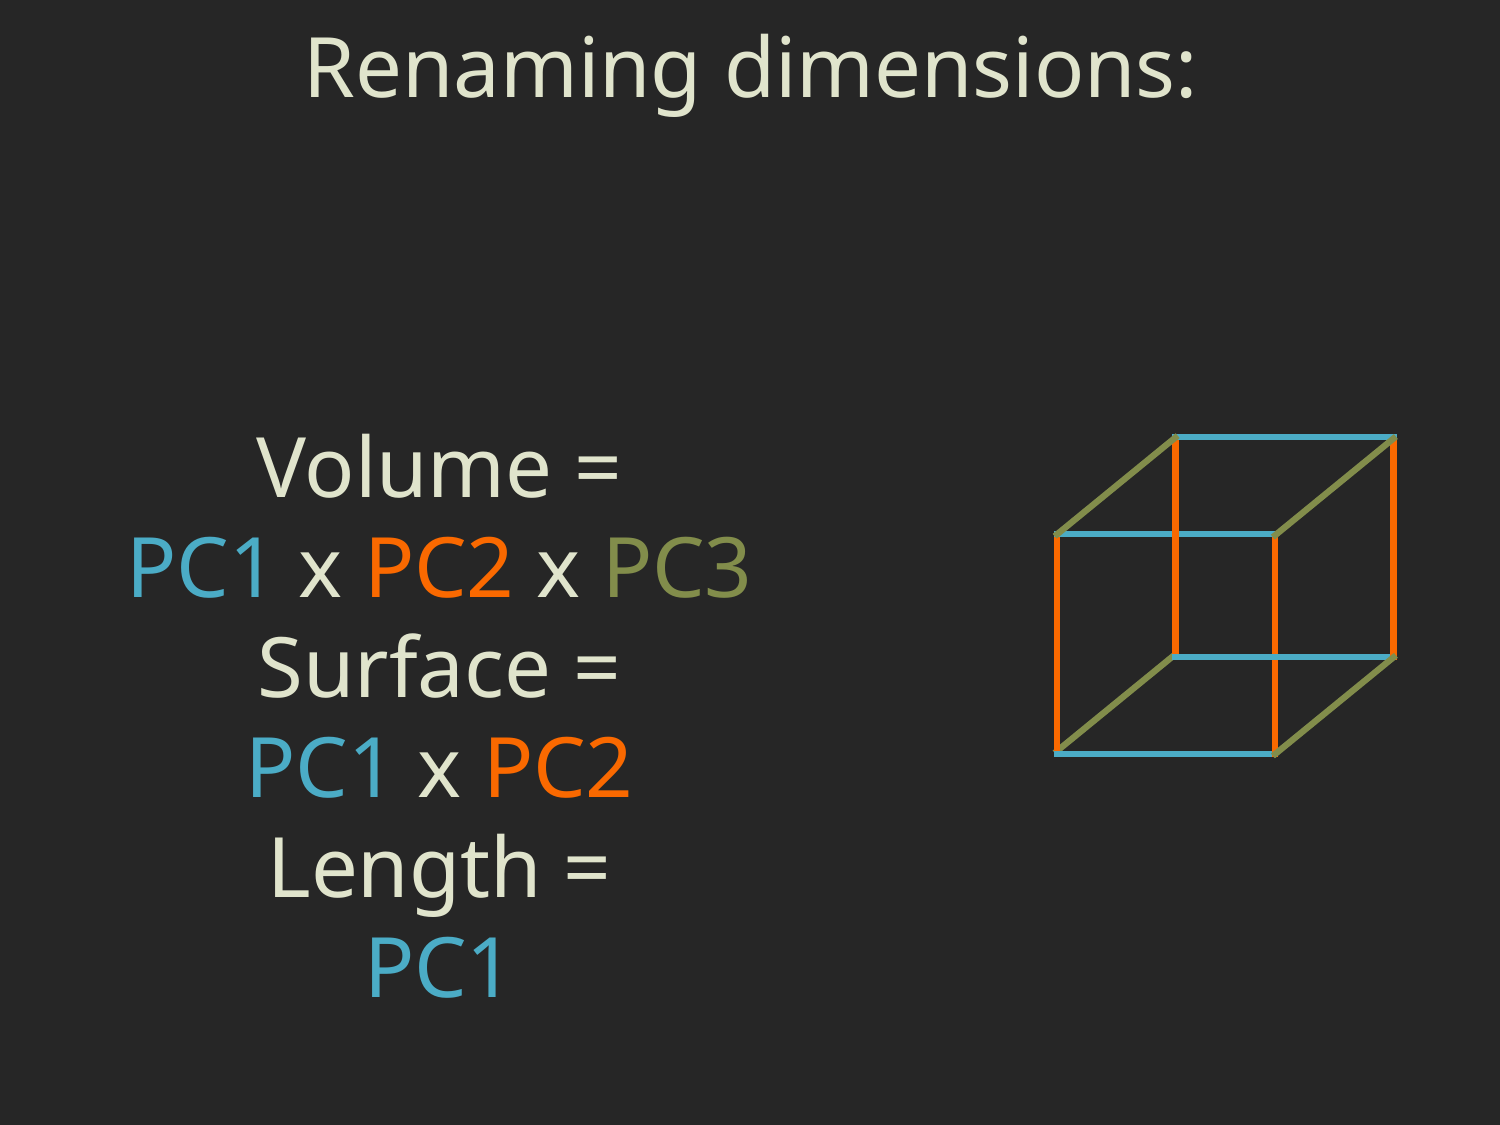

Renaming dimensions:
Volume =
PC1 x PC2 x PC3
Surface =
PC1 x PC2
Length =
PC1